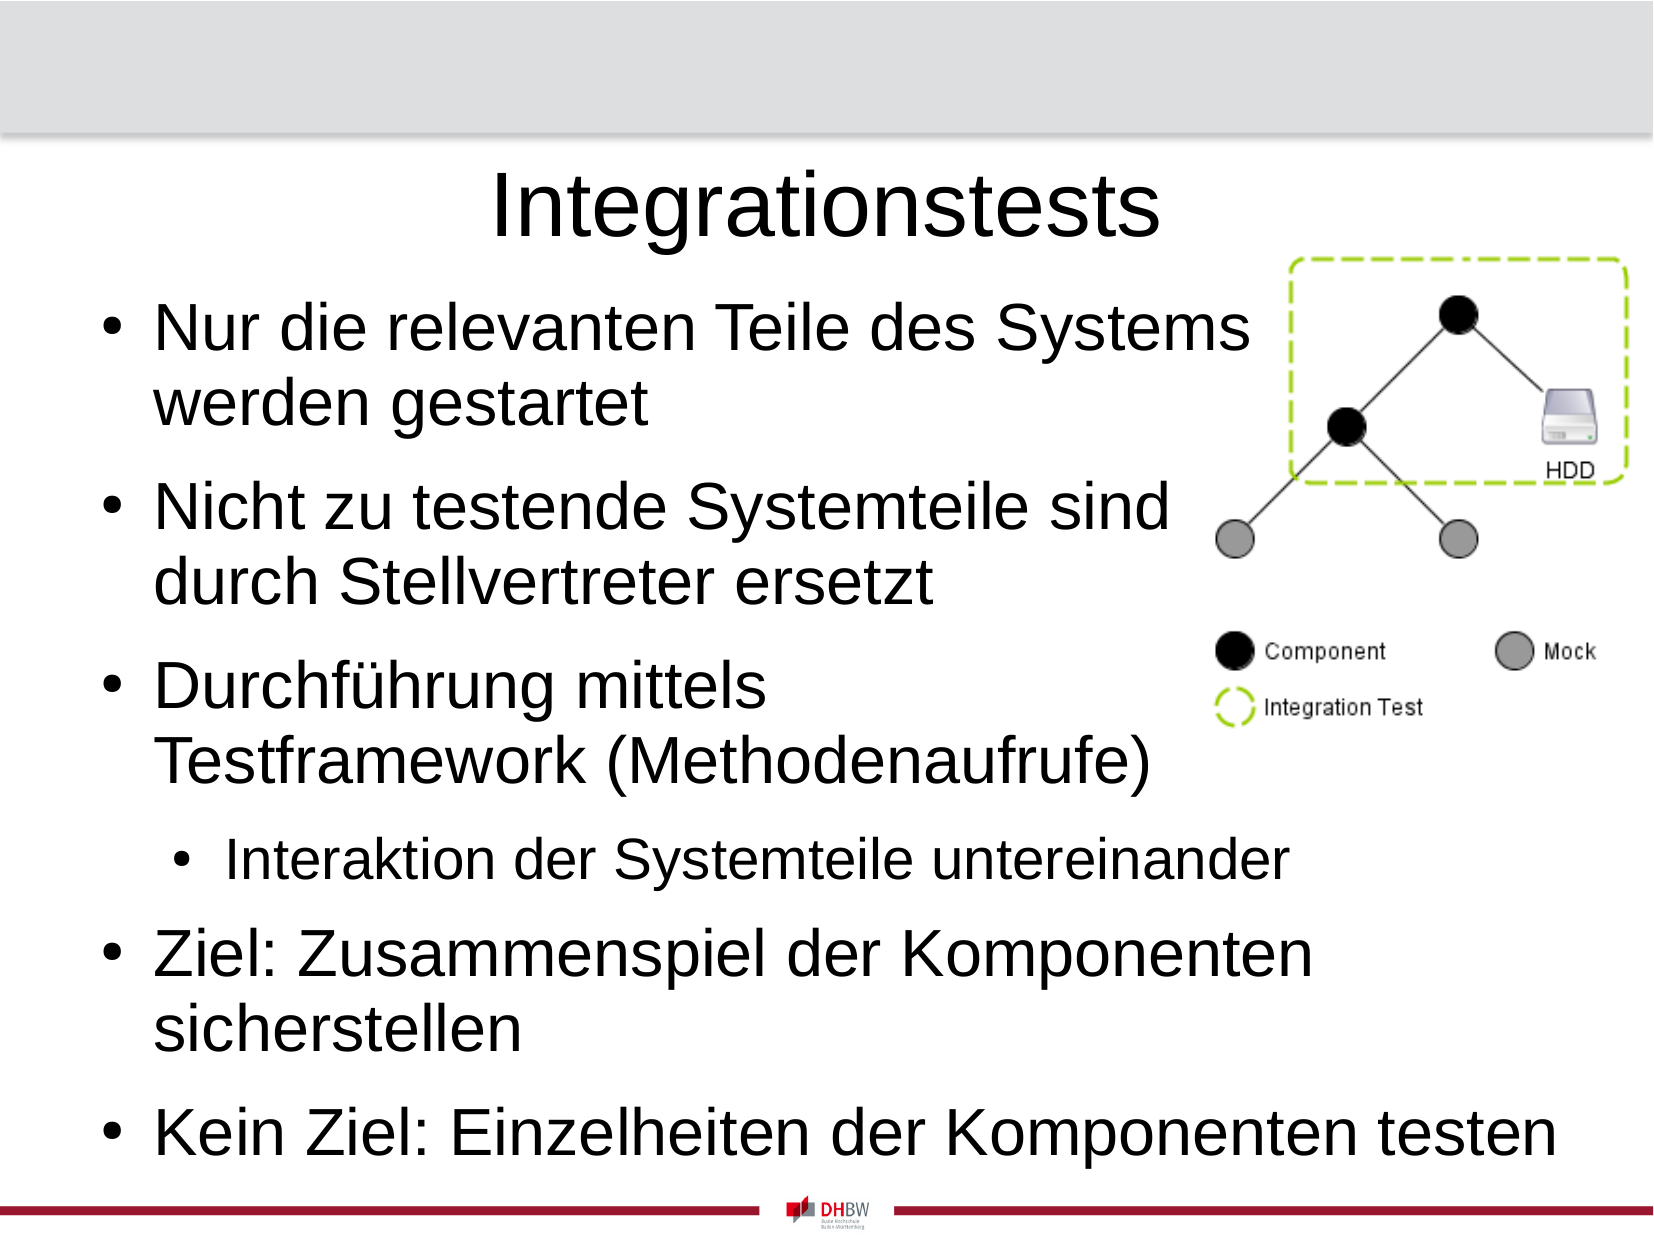

# Integrationstests
Nur die relevanten Teile des Systems
werden gestartet
Nicht zu testende Systemteile sind
durch Stellvertreter ersetzt
Durchführung mittels
Testframework (Methodenaufrufe)
Interaktion der Systemteile untereinander
Ziel: Zusammenspiel der Komponenten sicherstellen
Kein Ziel: Einzelheiten der Komponenten testen